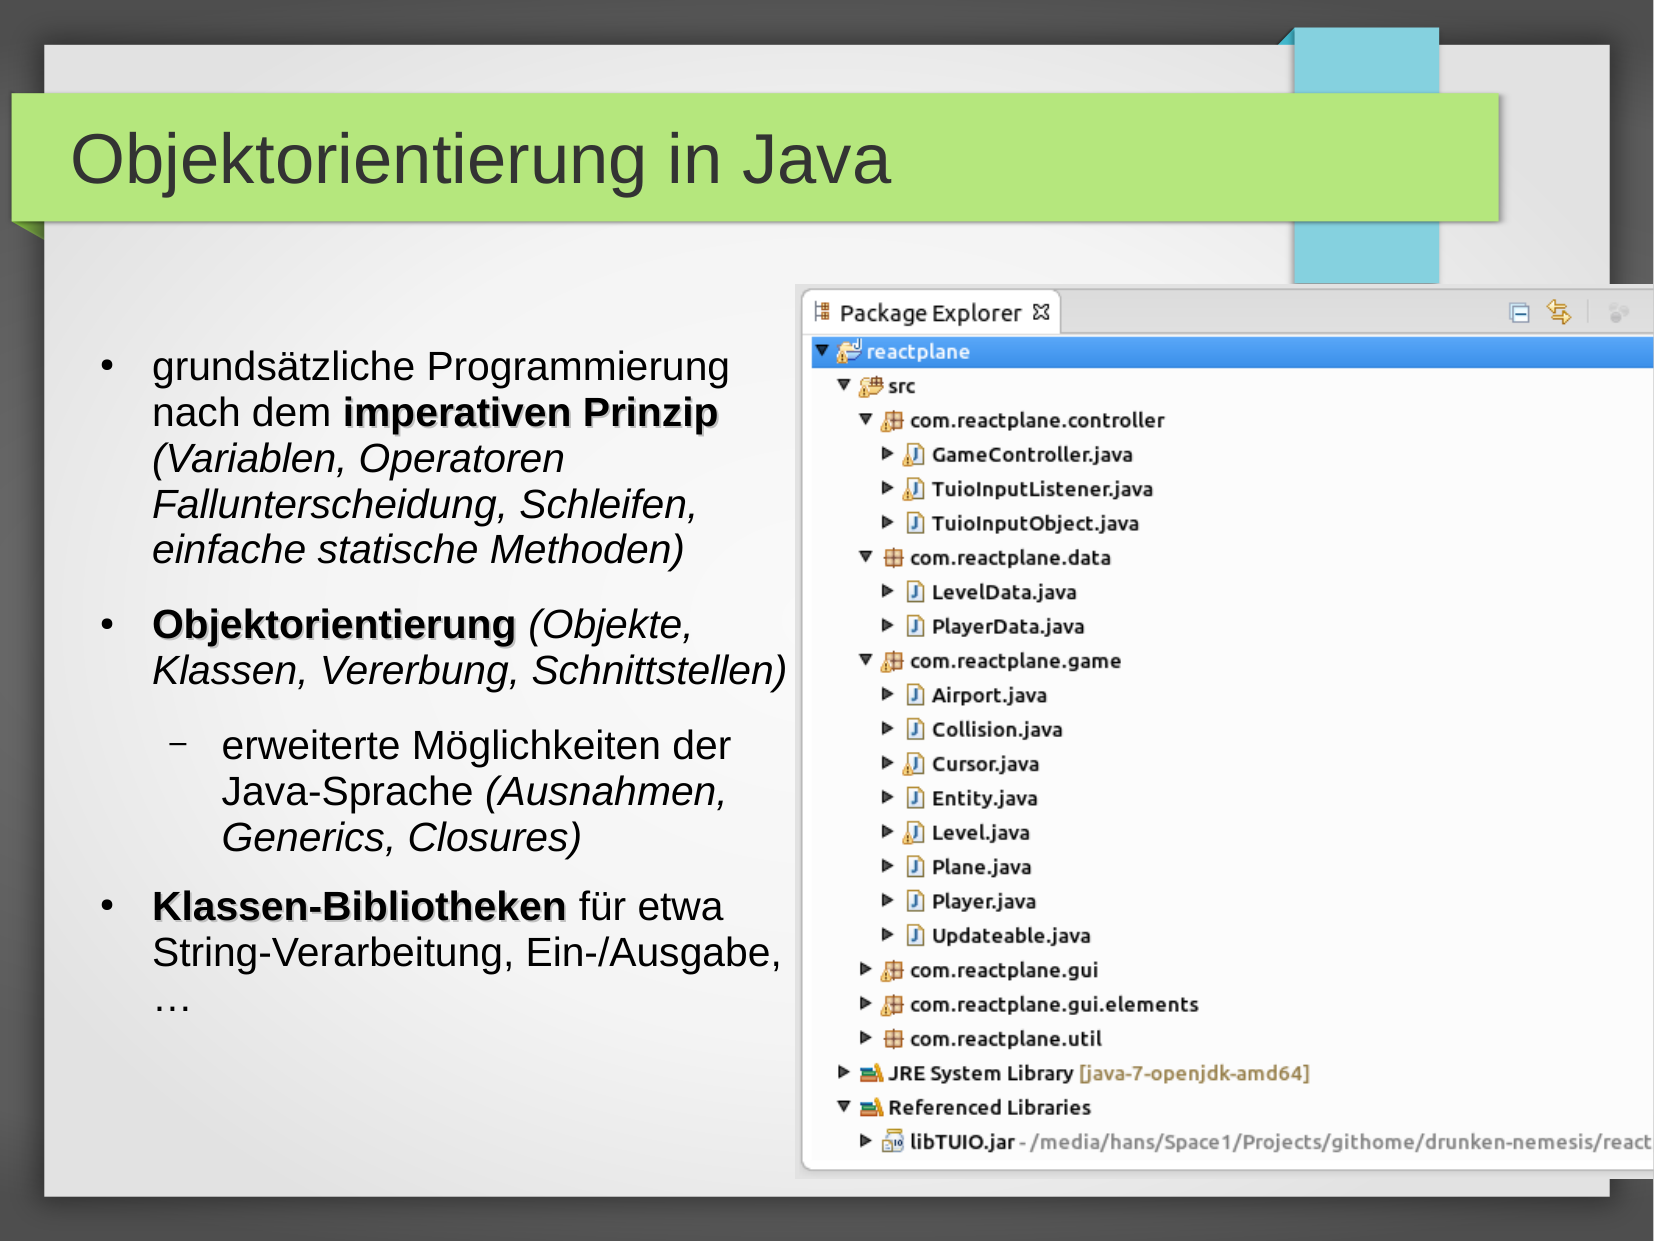

# Objektorientierung in Java
grundsätzliche Programmierung nach dem imperativen Prinzip (Variablen, Operatoren Fallunterscheidung, Schleifen, einfache statische Methoden)
Objektorientierung (Objekte, Klassen, Vererbung, Schnittstellen)
erweiterte Möglichkeiten der Java-Sprache (Ausnahmen, Generics, Closures)
Klassen-Bibliotheken für etwa String-Verarbeitung, Ein-/Ausgabe, …